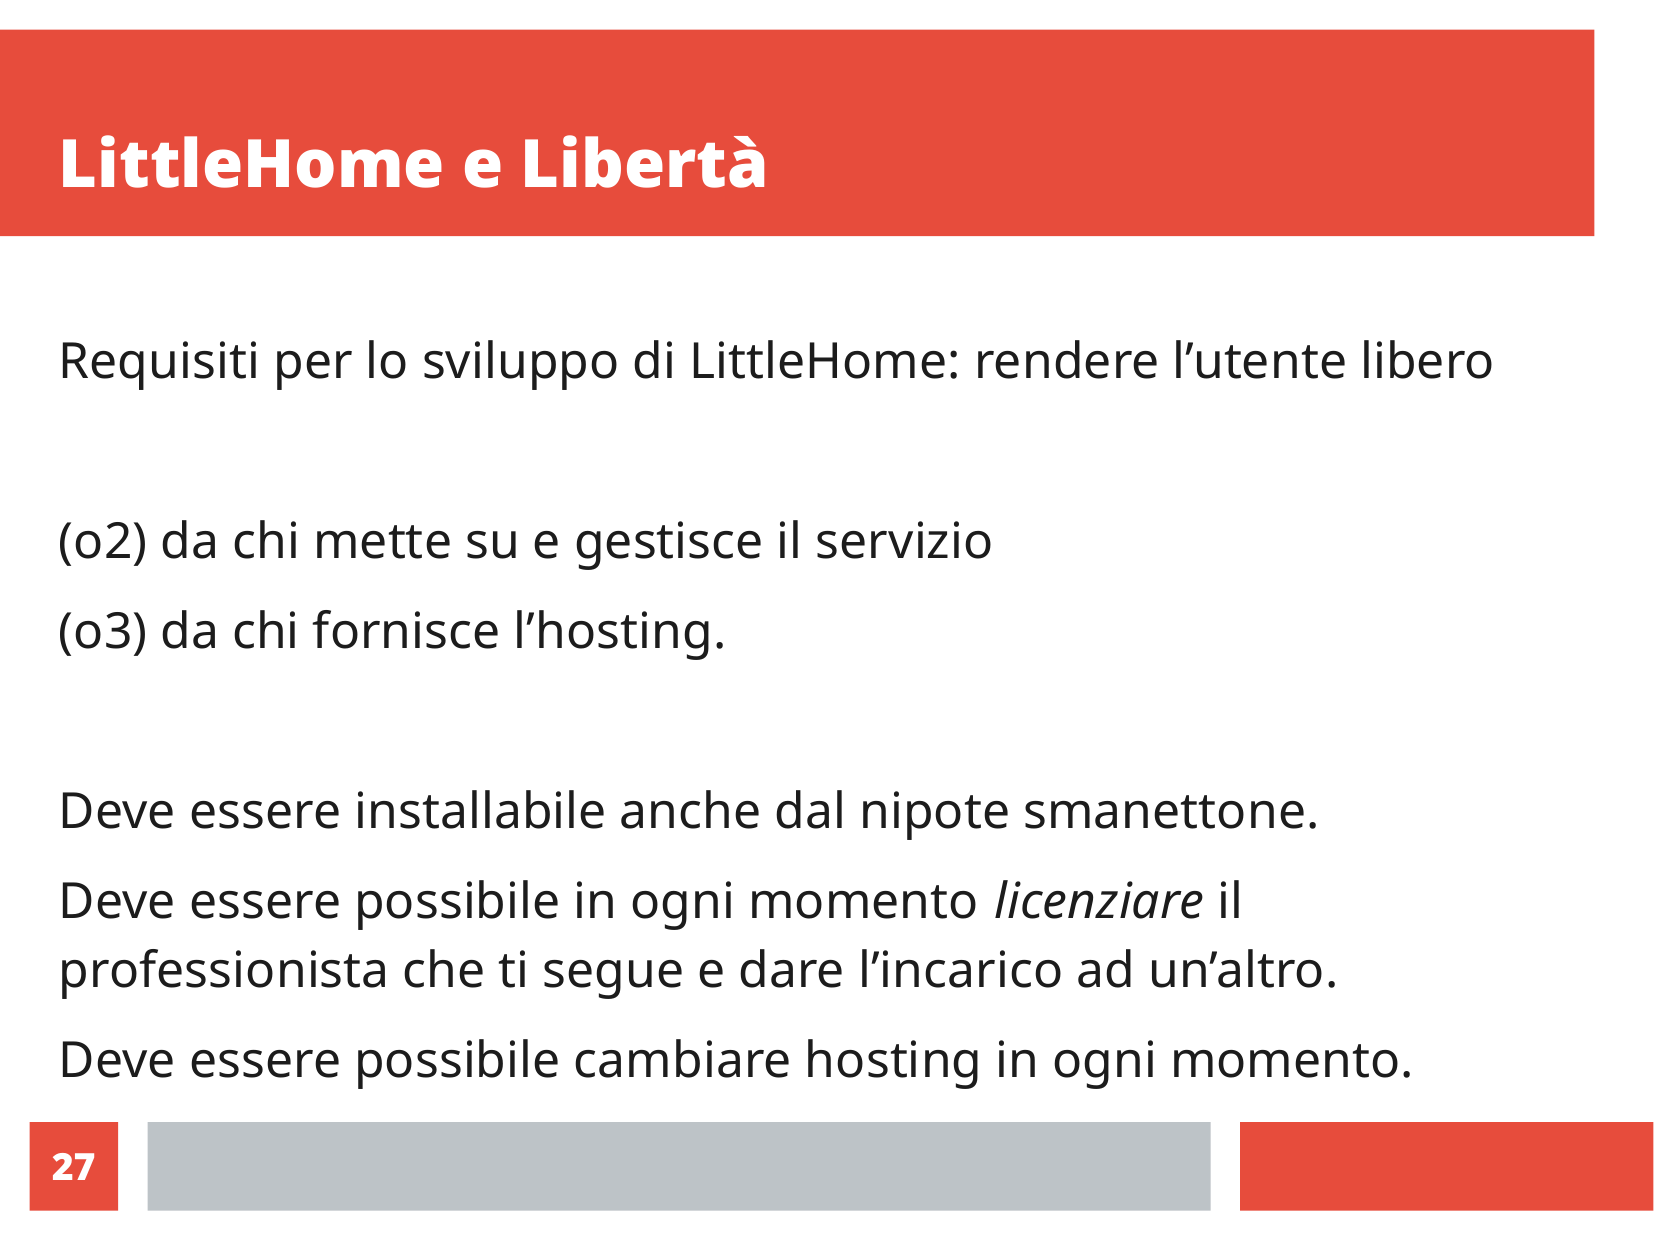

# LittleHome e Libertà
Requisiti per lo sviluppo di LittleHome: rendere l’utente libero
(o2) da chi mette su e gestisce il servizio
(o3) da chi fornisce l’hosting.
Deve essere installabile anche dal nipote smanettone.
Deve essere possibile in ogni momento licenziare il professionista che ti segue e dare l’incarico ad un’altro.
Deve essere possibile cambiare hosting in ogni momento.
27